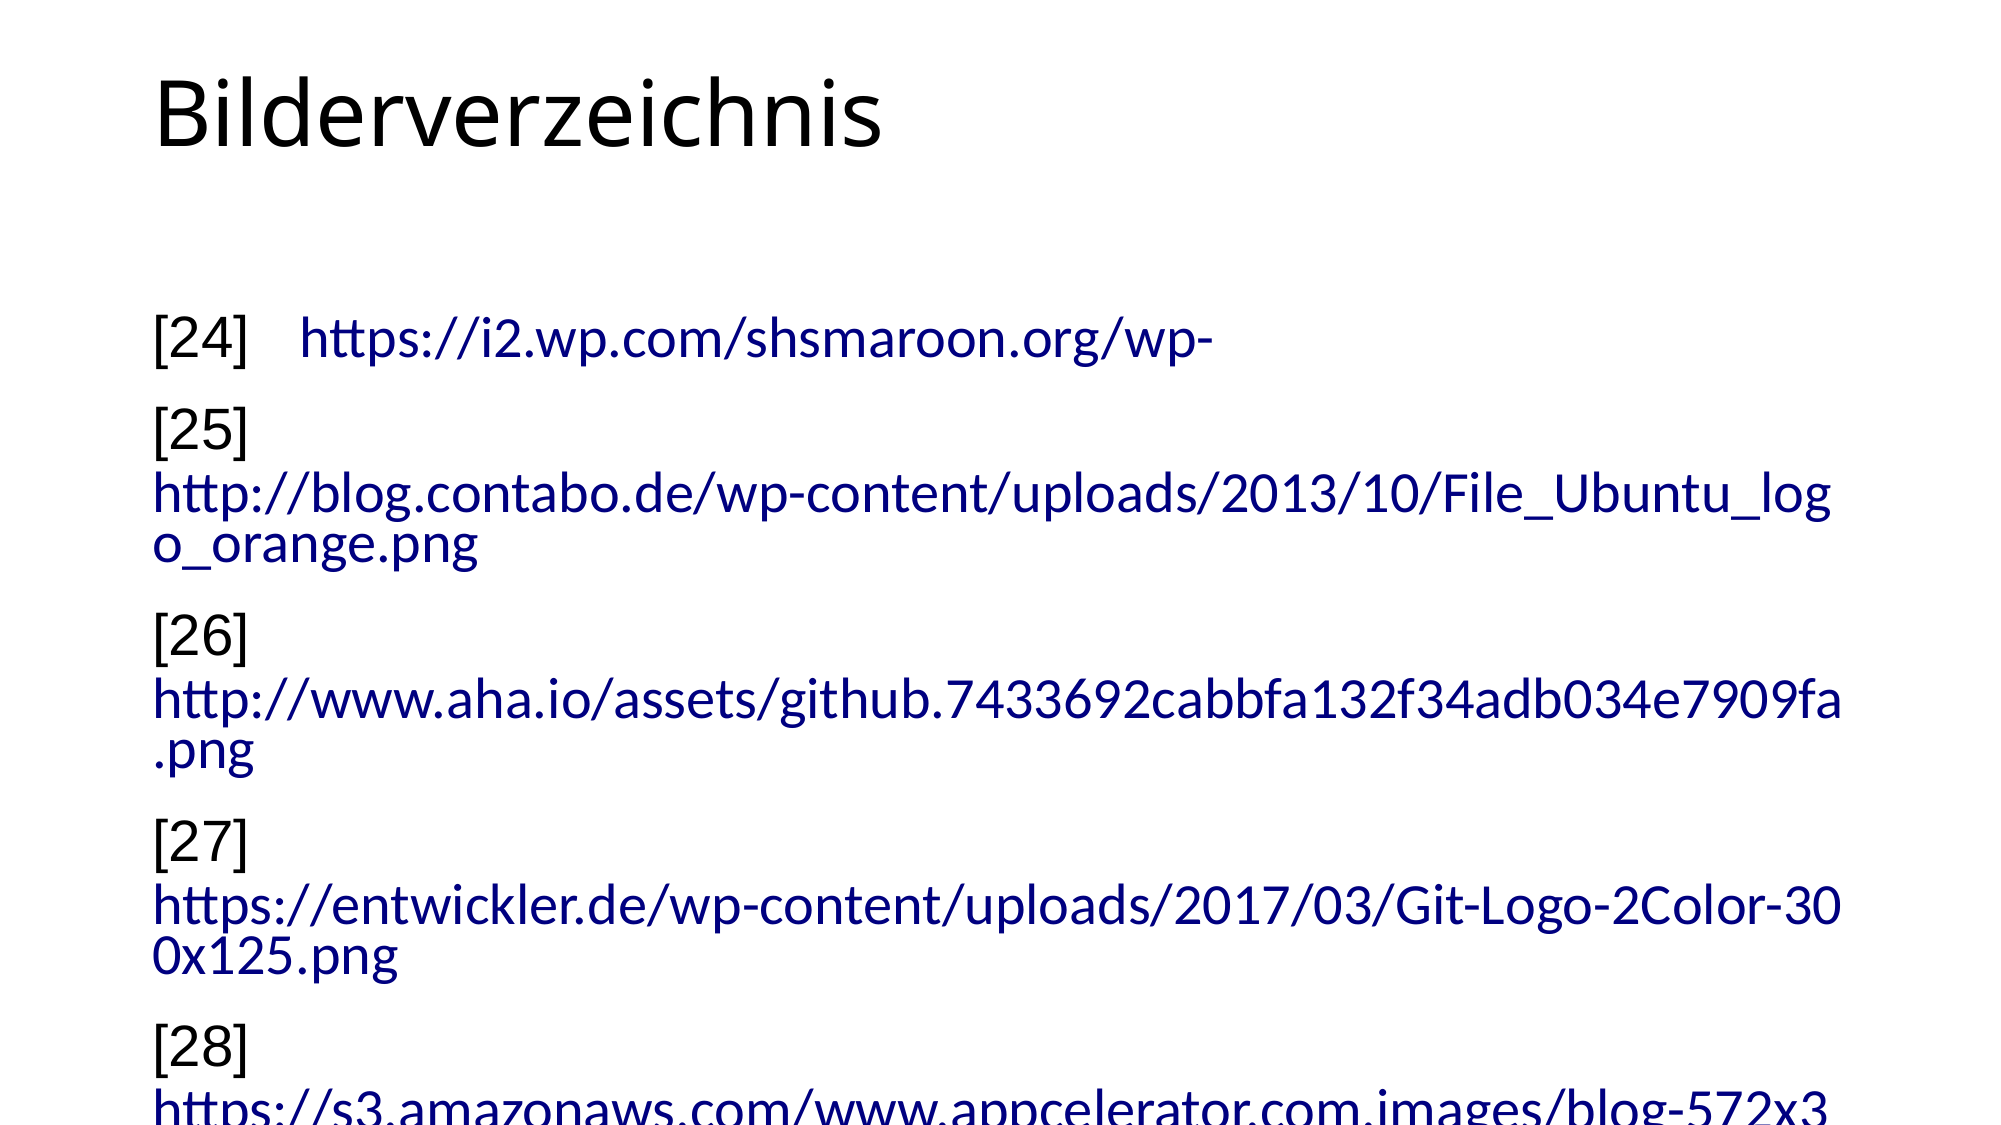

# Bilderverzeichnis
[24]	https://i2.wp.com/shsmaroon.org/wp-
[25]	http://blog.contabo.de/wp-content/uploads/2013/10/File_Ubuntu_logo_orange.png
[26]	http://www.aha.io/assets/github.7433692cabbfa132f34adb034e7909fa.png
[27]	https://entwickler.de/wp-content/uploads/2017/03/Git-Logo-2Color-300x125.png
[28]	https://s3.amazonaws.com/www.appcelerator.com.images/blog-572x320-